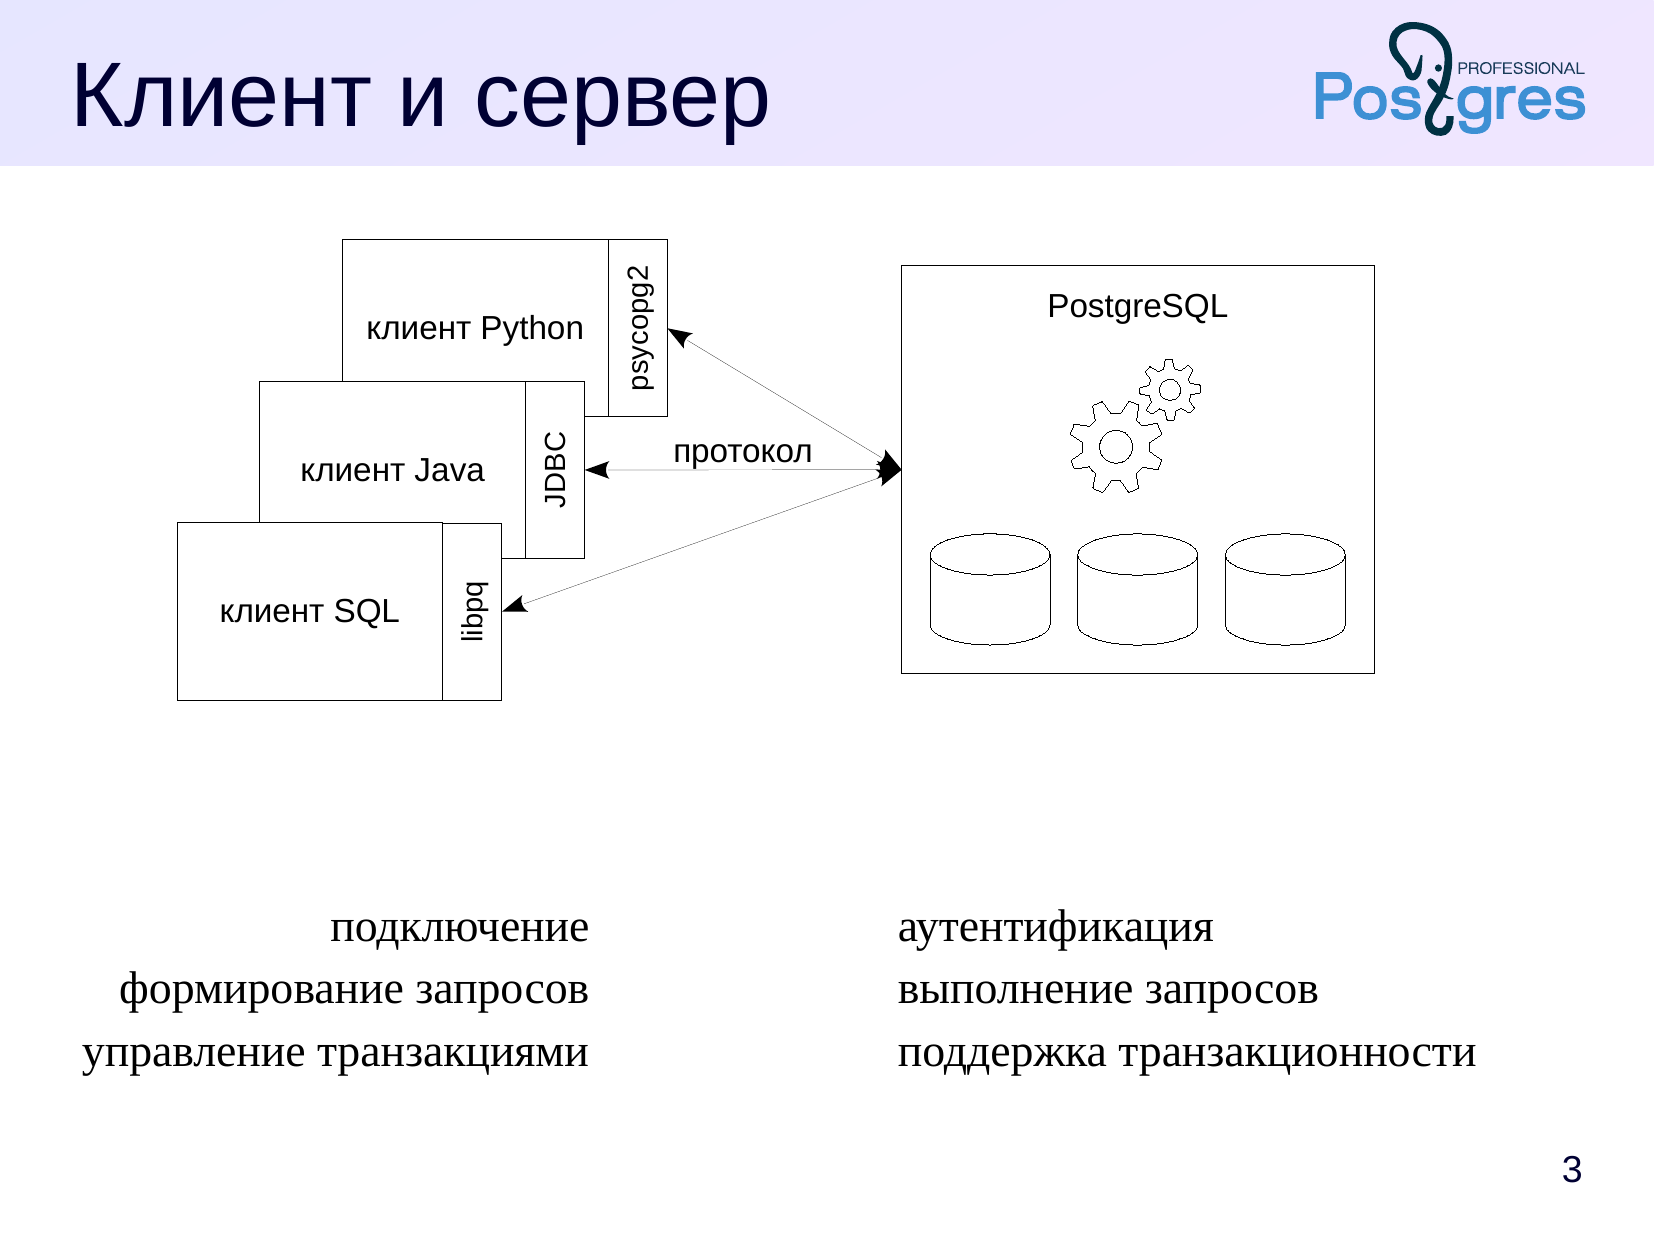

# Клиент и сервер
клиент Python
PostgreSQL
	подключение	аутентификация
	формирование запросов	выполнение запросов
	управление транзакциями	поддержка транзакционности
psycopg2
клиент Java
JDBC
клиент SQL
libpq